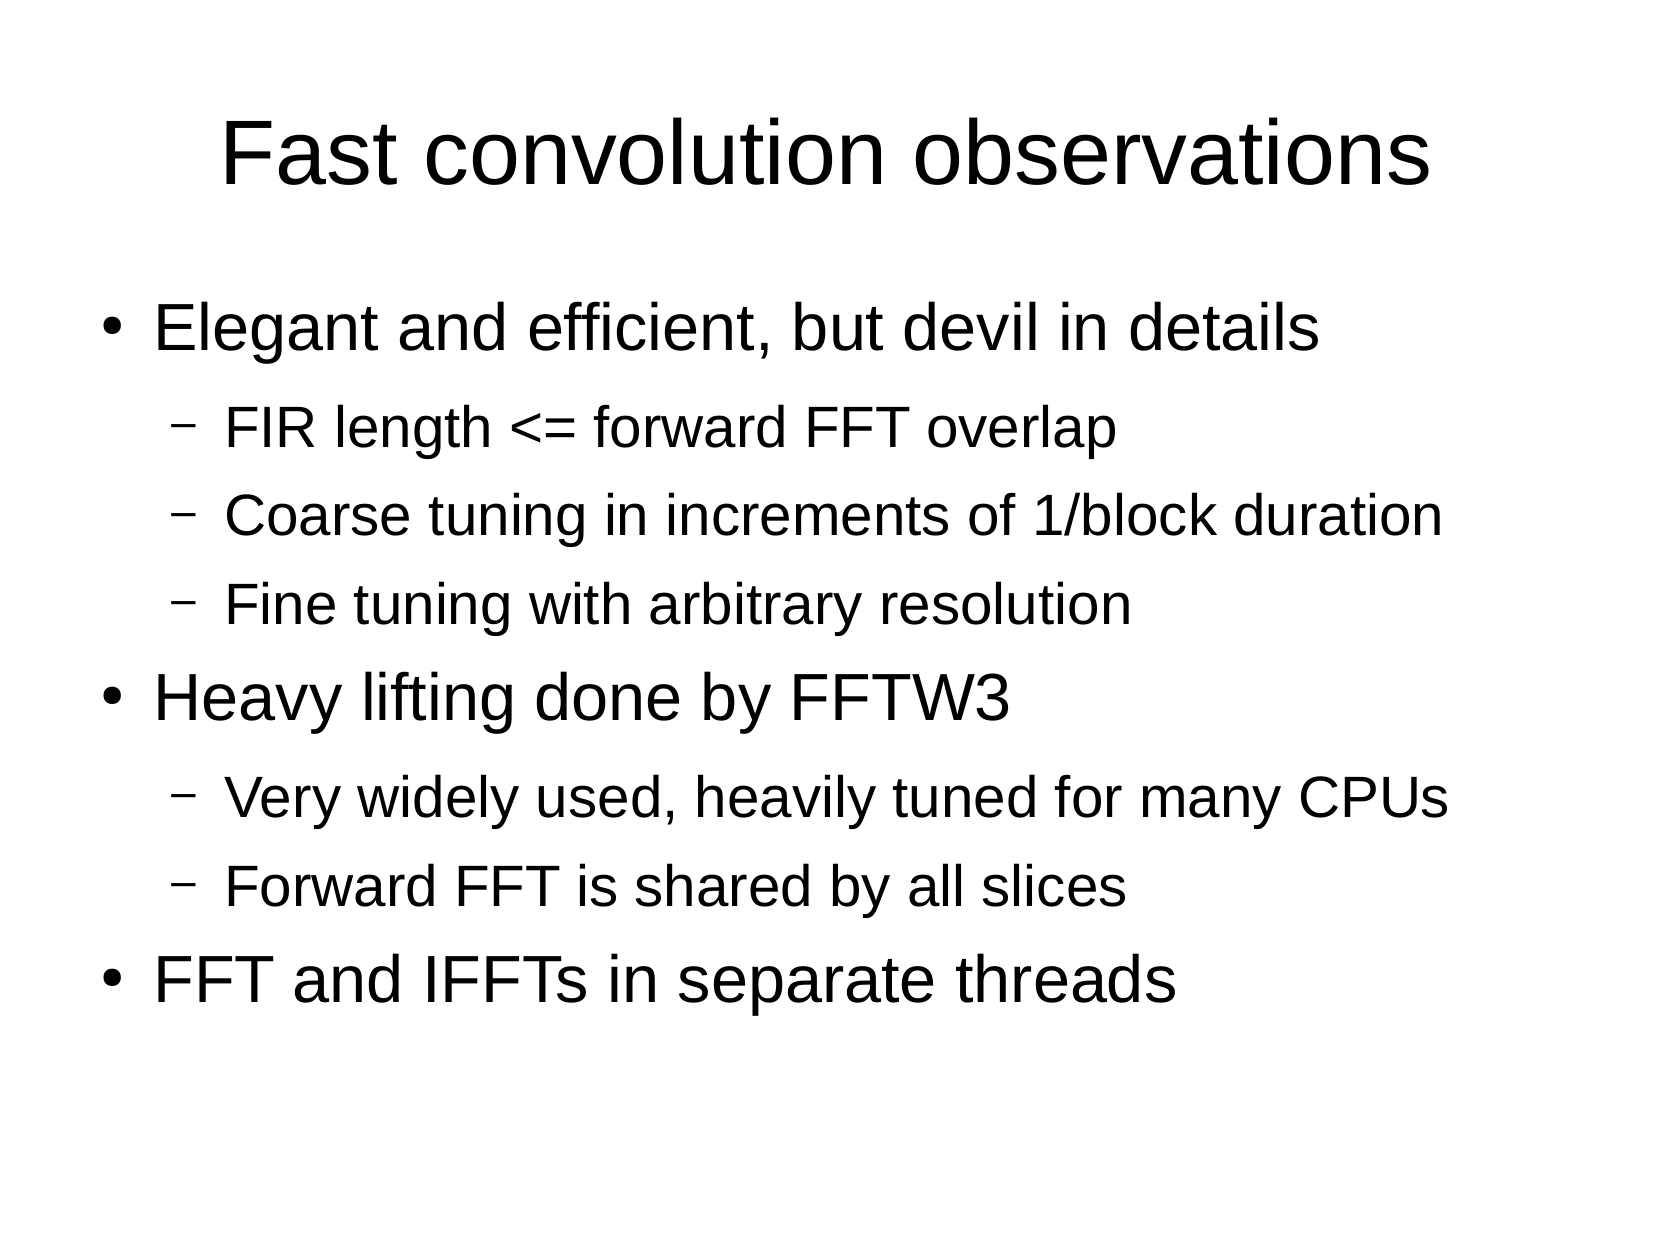

# Fast convolution observations
Elegant and efficient, but devil in details
FIR length <= forward FFT overlap
Coarse tuning in increments of 1/block duration
Fine tuning with arbitrary resolution
Heavy lifting done by FFTW3
Very widely used, heavily tuned for many CPUs
Forward FFT is shared by all slices
FFT and IFFTs in separate threads